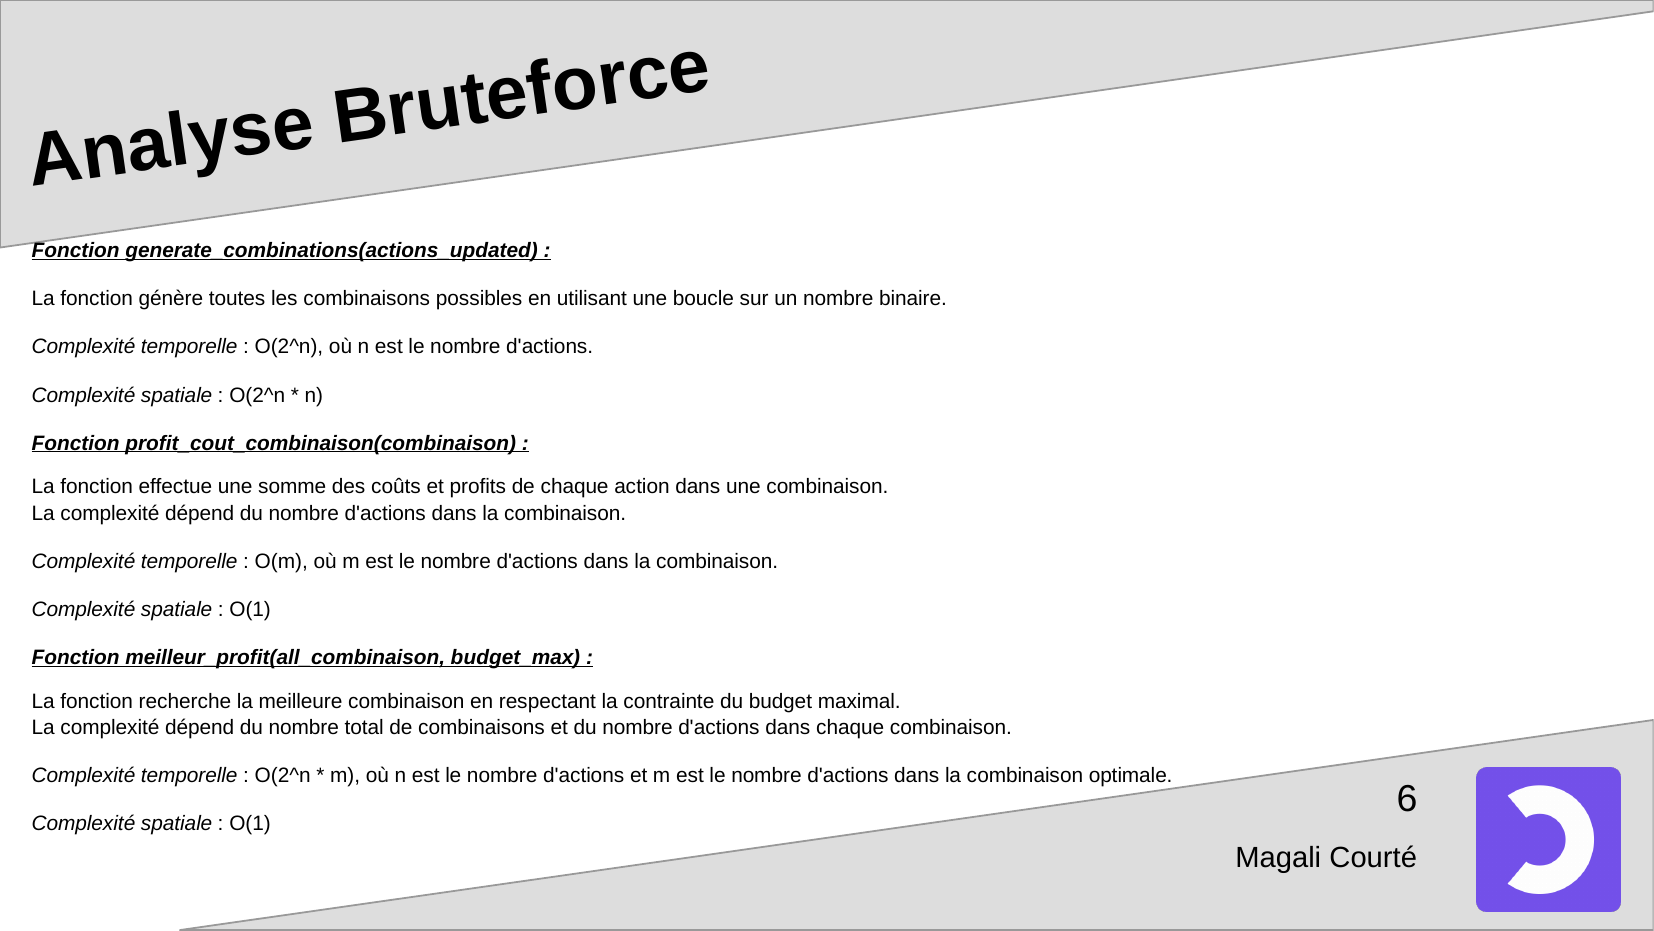

# Analyse Bruteforce
Fonction generate_combinations(actions_updated) :
La fonction génère toutes les combinaisons possibles en utilisant une boucle sur un nombre binaire.
Complexité temporelle : O(2^n), où n est le nombre d'actions.
Complexité spatiale : O(2^n * n)
Fonction profit_cout_combinaison(combinaison) :
La fonction effectue une somme des coûts et profits de chaque action dans une combinaison.
La complexité dépend du nombre d'actions dans la combinaison.
Complexité temporelle : O(m), où m est le nombre d'actions dans la combinaison.
Complexité spatiale : O(1)
Fonction meilleur_profit(all_combinaison, budget_max) :
La fonction recherche la meilleure combinaison en respectant la contrainte du budget maximal.
La complexité dépend du nombre total de combinaisons et du nombre d'actions dans chaque combinaison.
Complexité temporelle : O(2^n * m), où n est le nombre d'actions et m est le nombre d'actions dans la combinaison optimale.
Complexité spatiale : O(1)
6